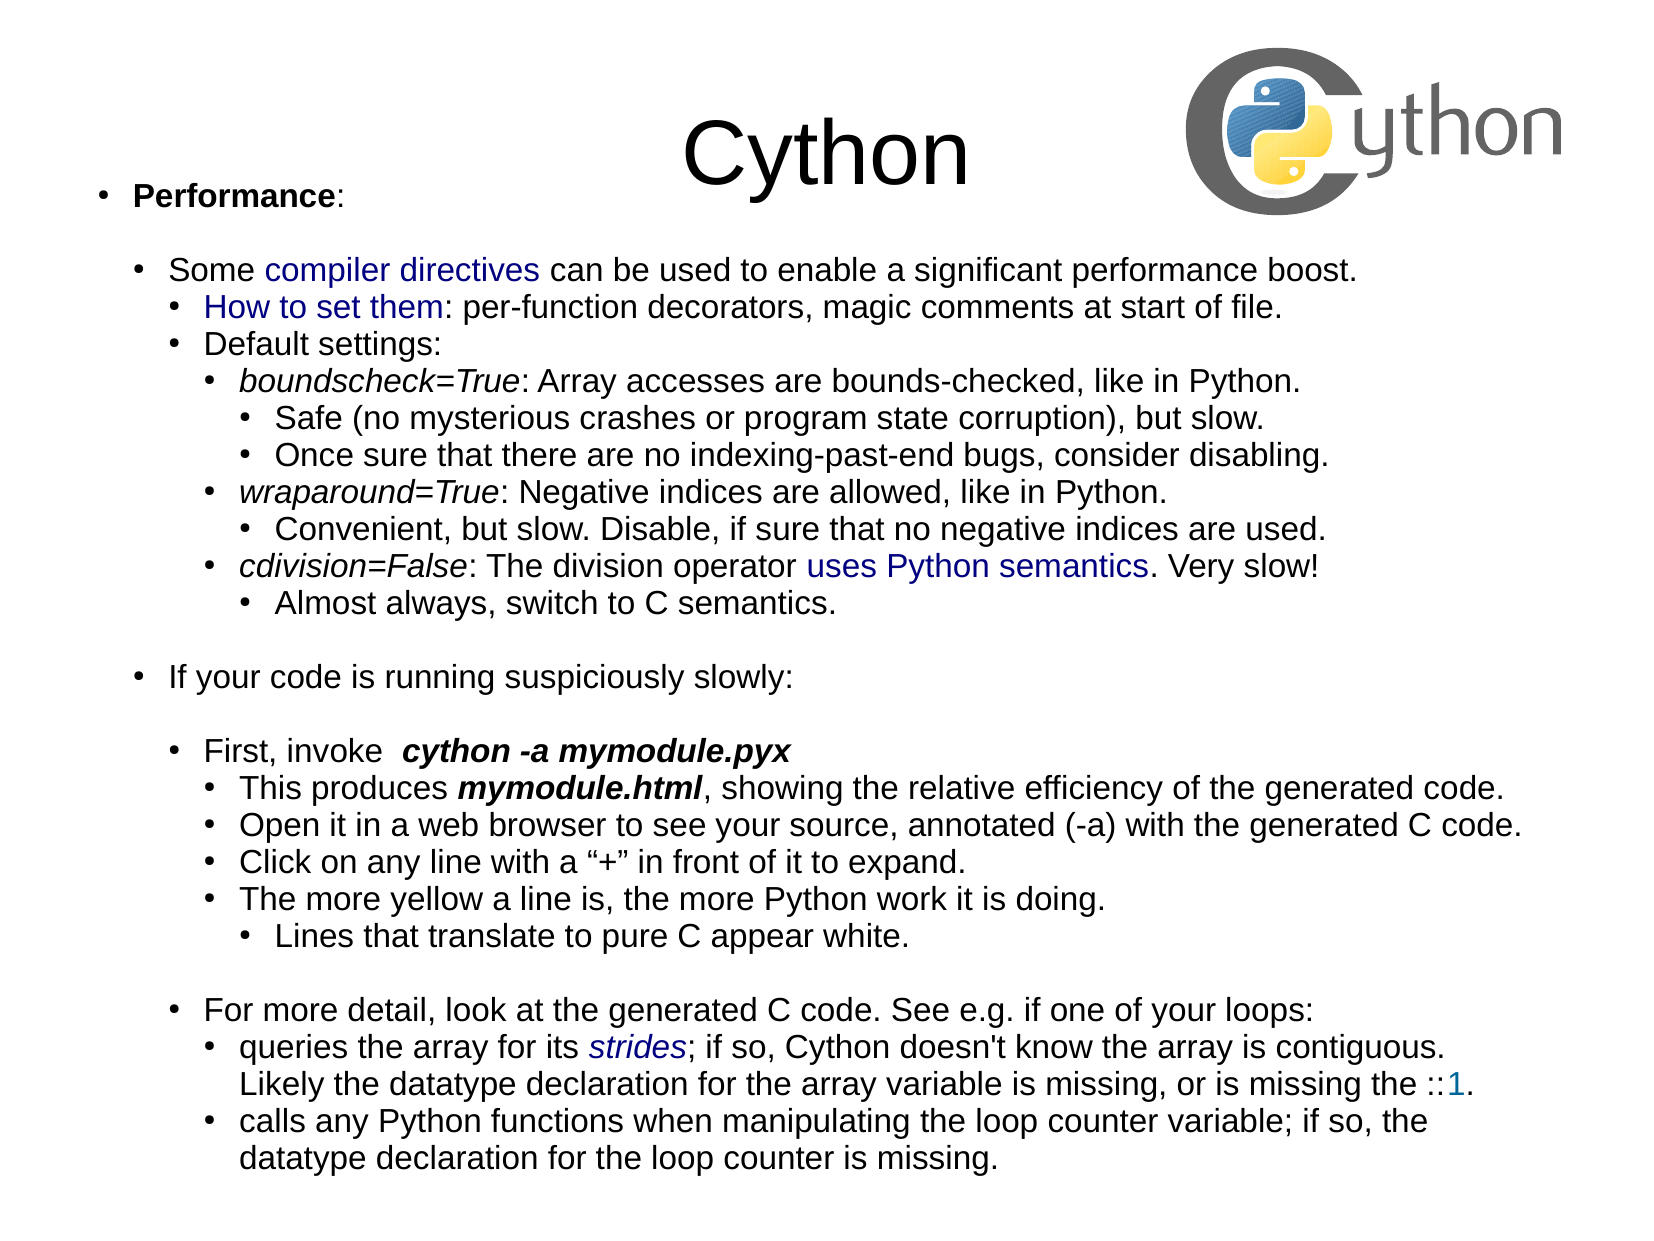

# Cython
Performance:
Some compiler directives can be used to enable a significant performance boost.
How to set them: per-function decorators, magic comments at start of file.
Default settings:
boundscheck=True: Array accesses are bounds-checked, like in Python.
Safe (no mysterious crashes or program state corruption), but slow.
Once sure that there are no indexing-past-end bugs, consider disabling.
wraparound=True: Negative indices are allowed, like in Python.
Convenient, but slow. Disable, if sure that no negative indices are used.
cdivision=False: The division operator uses Python semantics. Very slow!
Almost always, switch to C semantics.
If your code is running suspiciously slowly:
First, invoke cython -a mymodule.pyx
This produces mymodule.html, showing the relative efficiency of the generated code.
Open it in a web browser to see your source, annotated (-a) with the generated C code.
Click on any line with a “+” in front of it to expand.
The more yellow a line is, the more Python work it is doing.
Lines that translate to pure C appear white.
For more detail, look at the generated C code. See e.g. if one of your loops:
queries the array for its strides; if so, Cython doesn't know the array is contiguous.
Likely the datatype declaration for the array variable is missing, or is missing the ::1.
calls any Python functions when manipulating the loop counter variable; if so, the datatype declaration for the loop counter is missing.